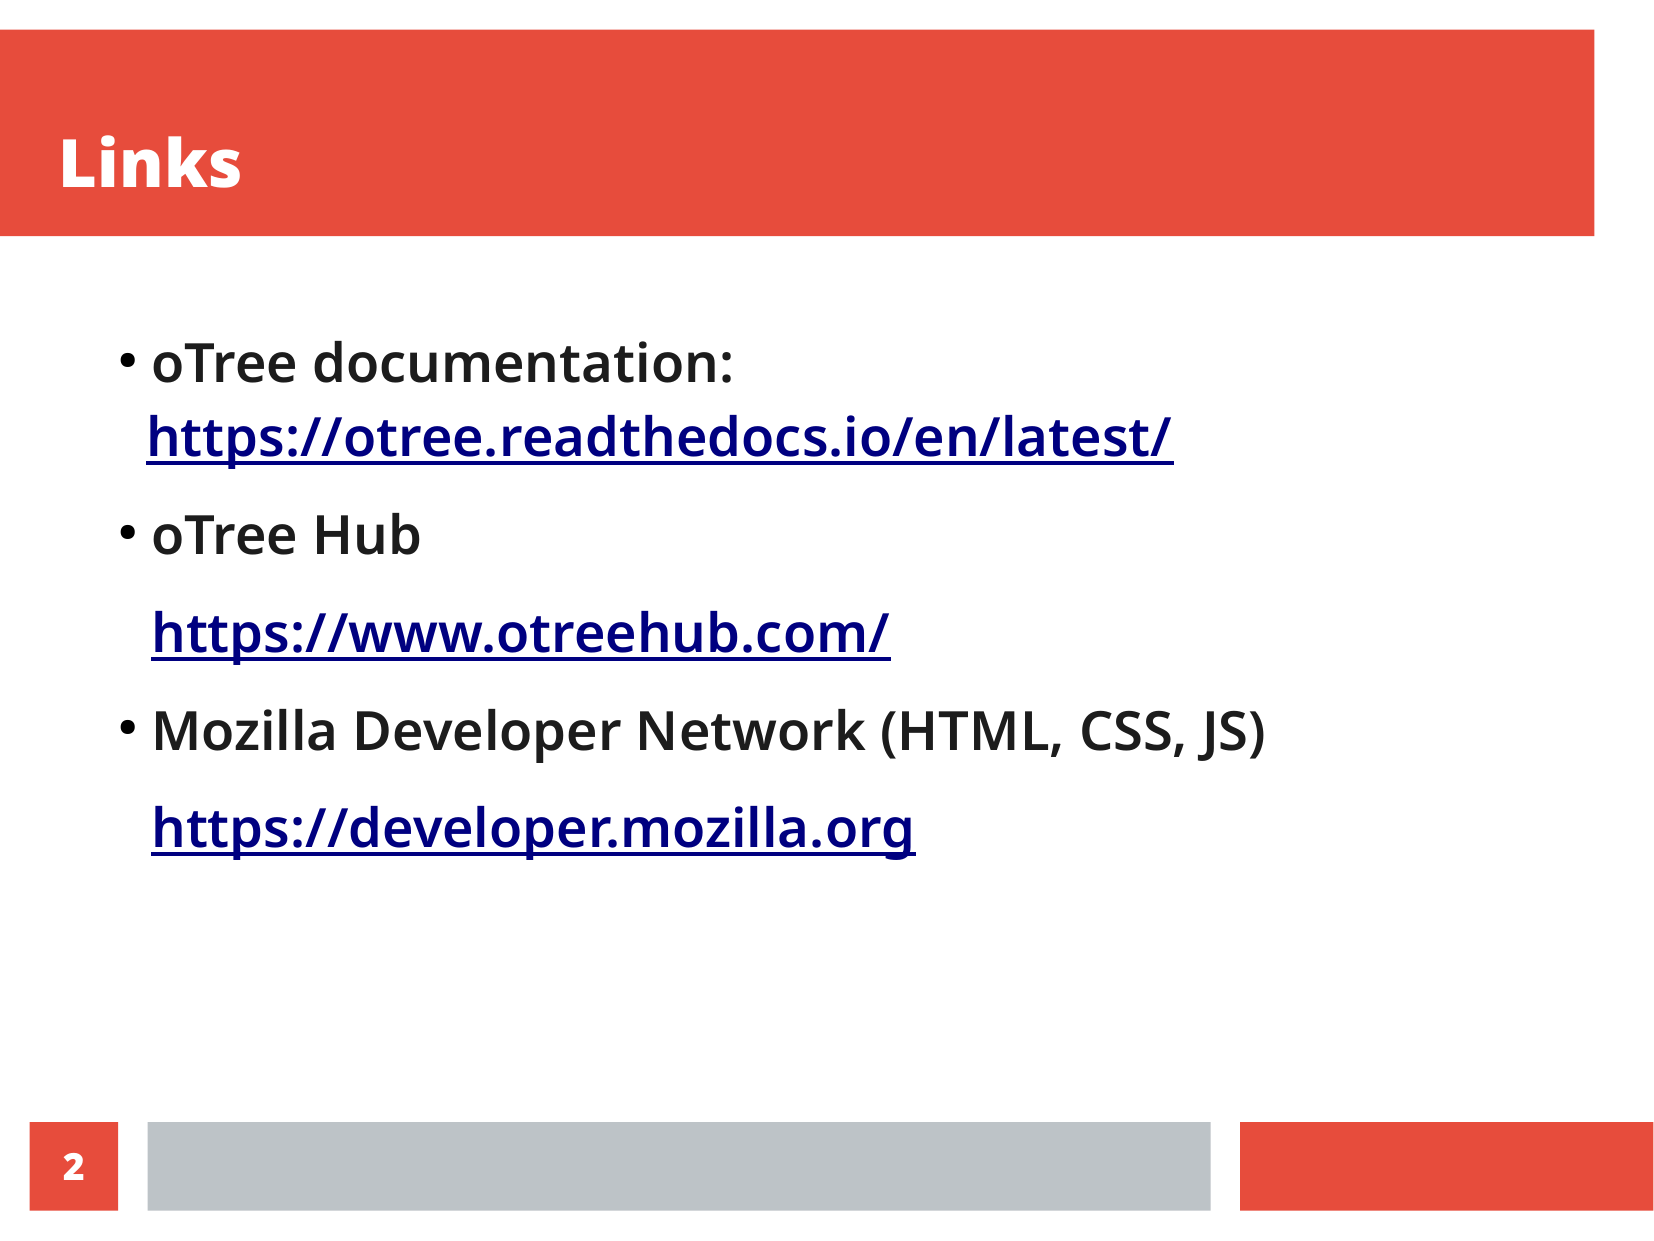

# Links
 oTree documentation:
 https://otree.readthedocs.io/en/latest/
 oTree Hub
 https://www.otreehub.com/
 Mozilla Developer Network (HTML, CSS, JS)
 https://developer.mozilla.org
2